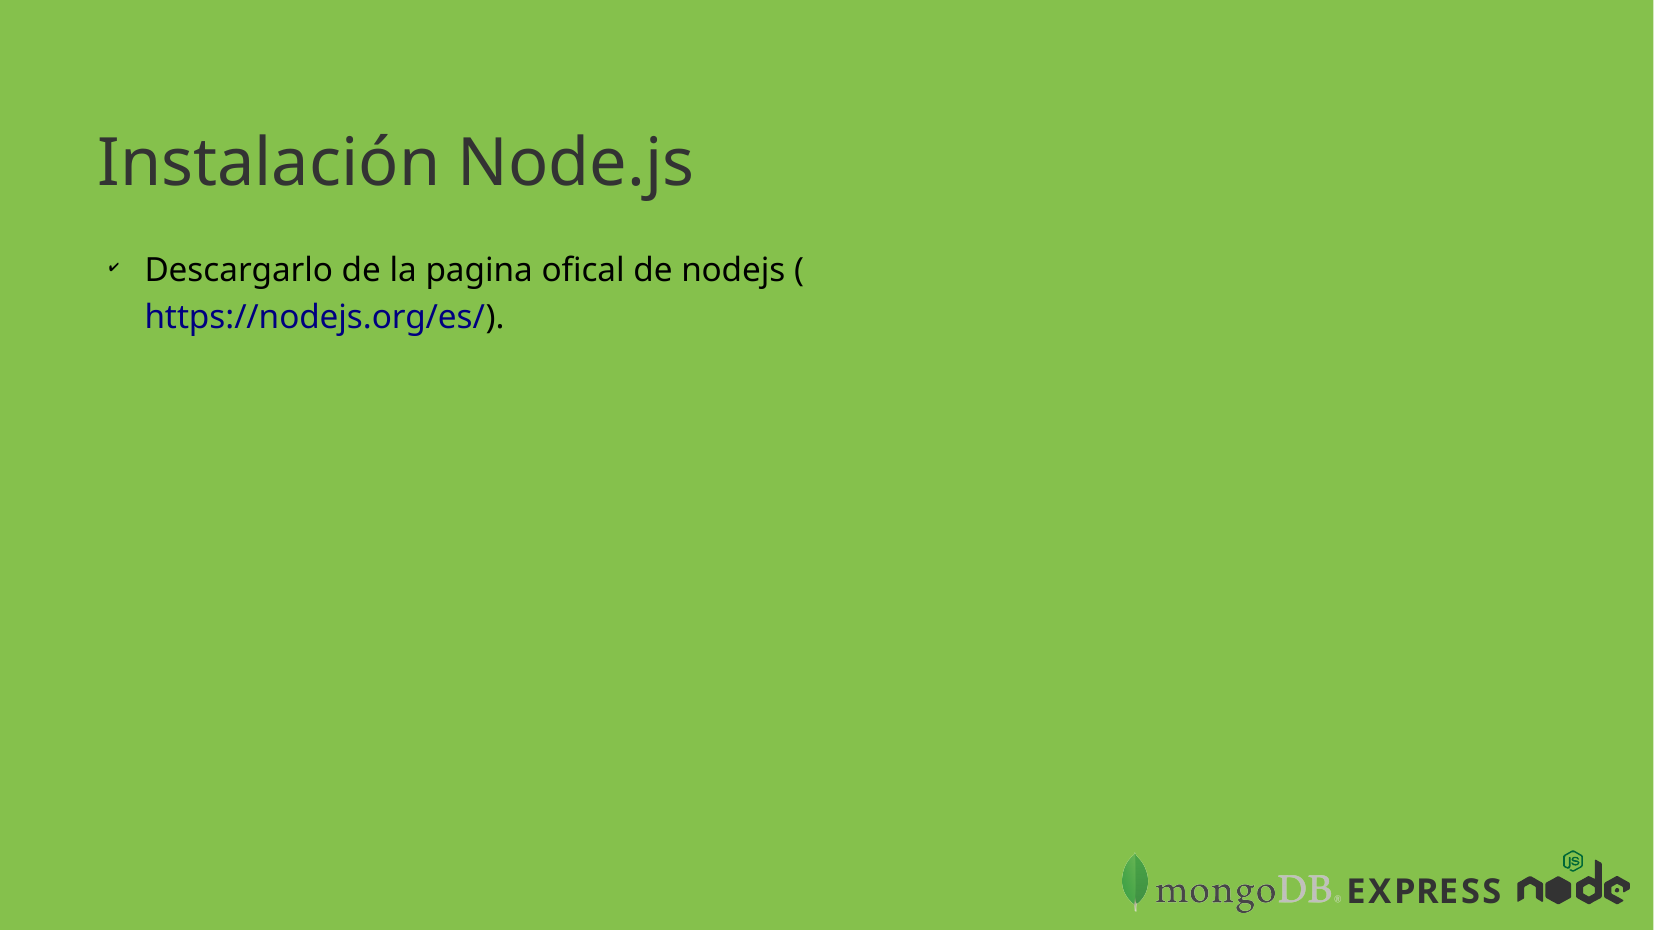

Instalación Node.js
Descargarlo de la pagina ofical de nodejs (https://nodejs.org/es/).